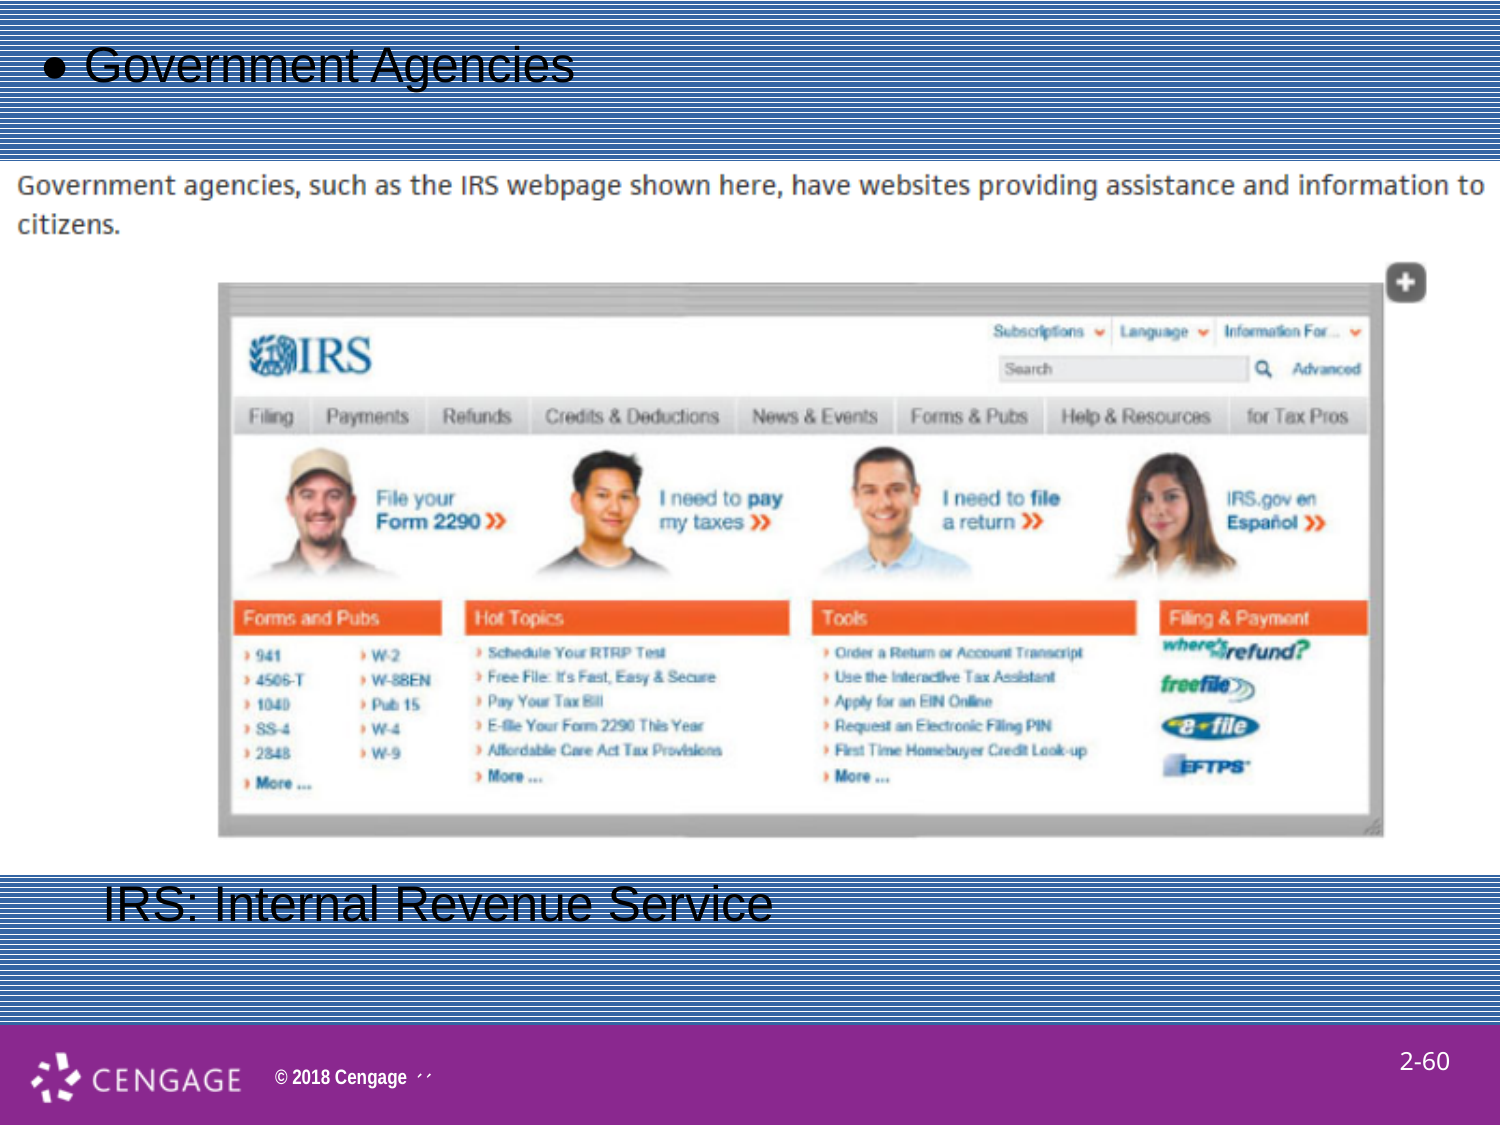

● Government Agencies
IRS: Internal Revenue Service